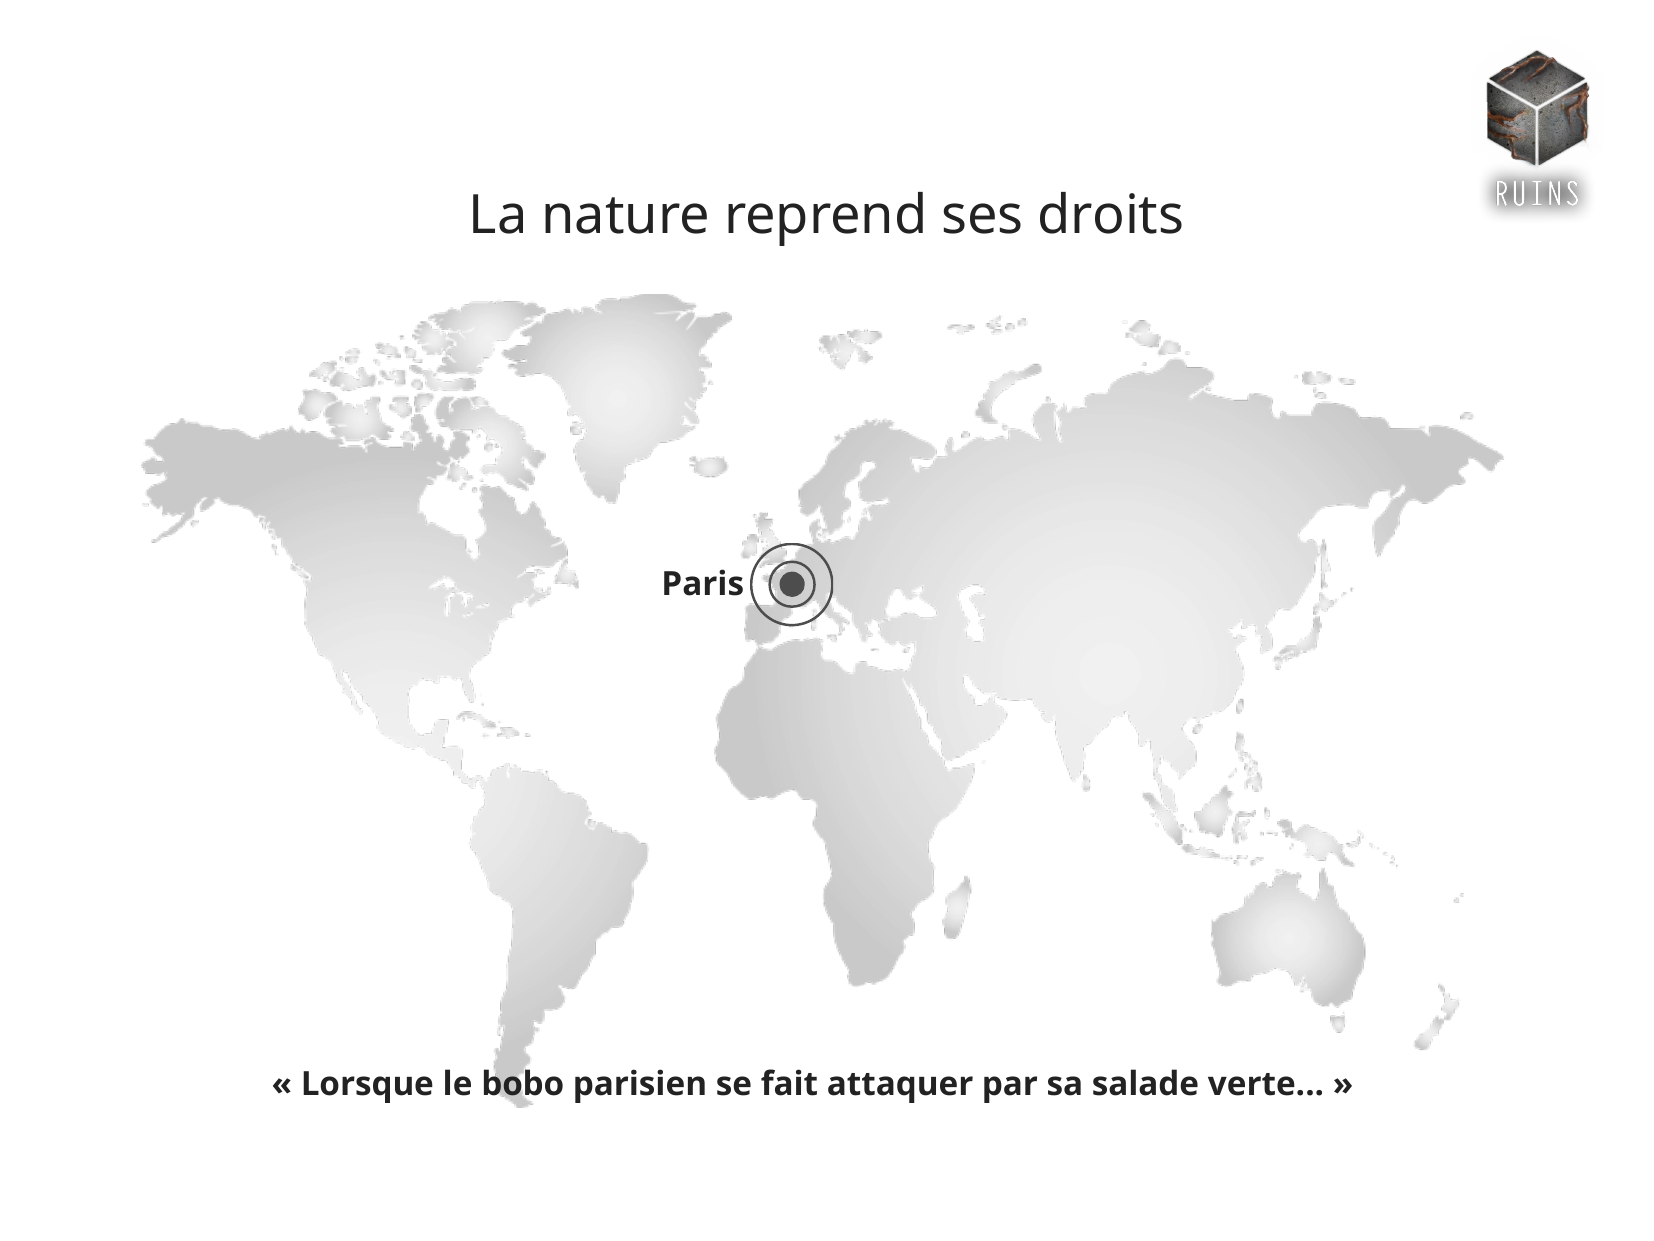

# La nature reprend ses droits
Paris
« Lorsque le bobo parisien se fait attaquer par sa salade verte... »